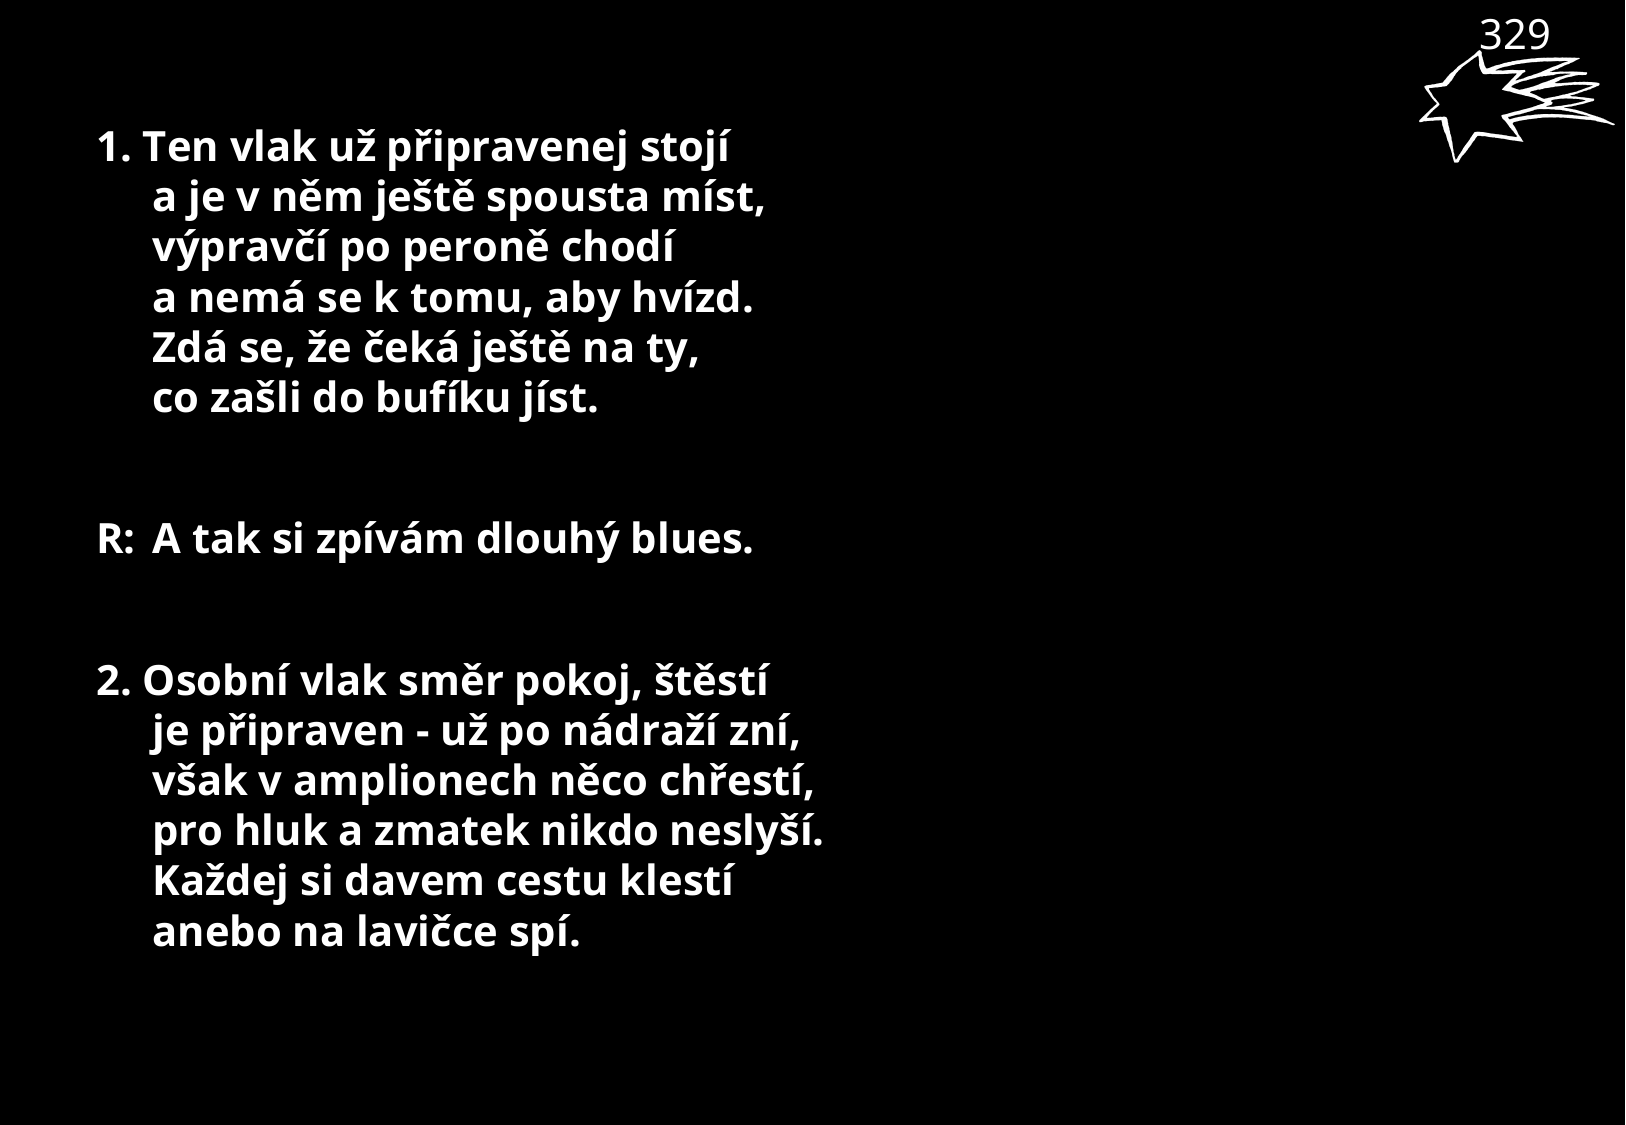

329
# 1. Ten vlak už připravenej stojí a je v něm ještě spousta míst, výpravčí po peroně chodí a nemá se k tomu, aby hvízd. Zdá se, že čeká ještě na ty, co zašli do bufíku jíst.
R: 	A tak si zpívám dlouhý blues.
2. Osobní vlak směr pokoj, štěstí
je připraven - už po nádraží zní,
však v amplionech něco chřestí,
pro hluk a zmatek nikdo neslyší.
Každej si davem cestu klestí
anebo na lavičce spí.